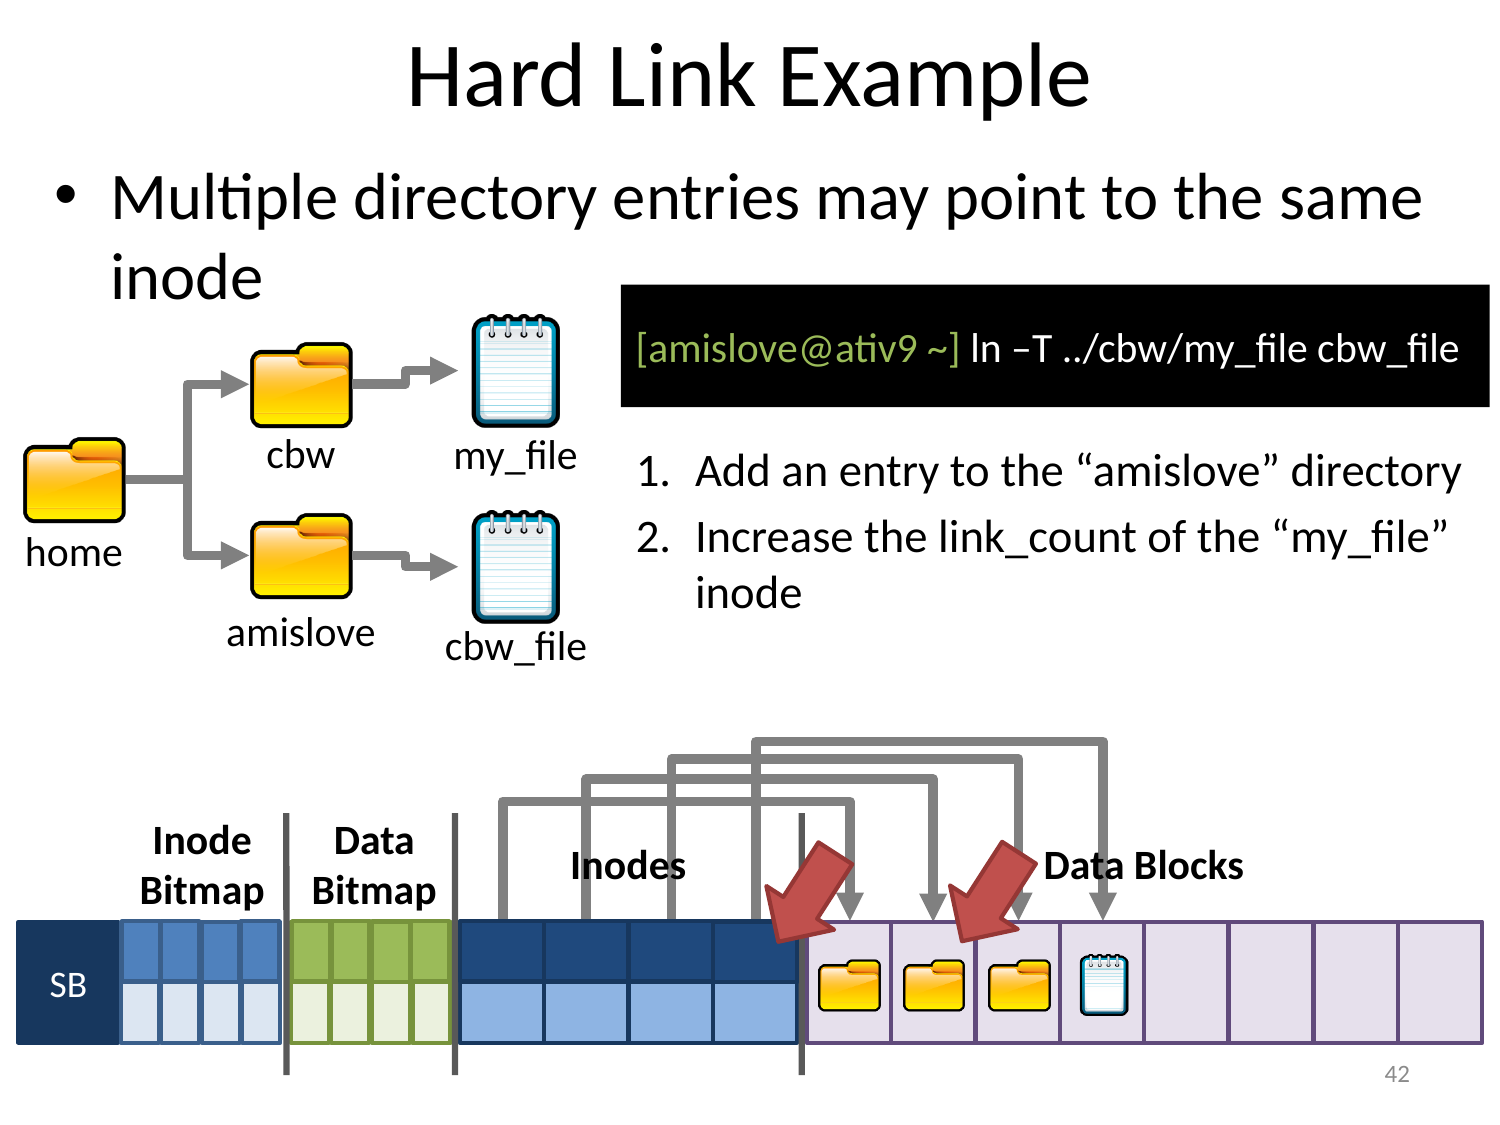

# Hard Link Example
Multiple directory entries may point to the same inode
[amislove@ativ9 ~] ln –T ../cbw/my_file cbw_file
cbw
my_file
Add an entry to the “amislove” directory
Increase the link_count of the “my_file” inode
home
amislove
cbw_file
Inode
Bitmap
Data
Bitmap
Inodes
Data Blocks
SB